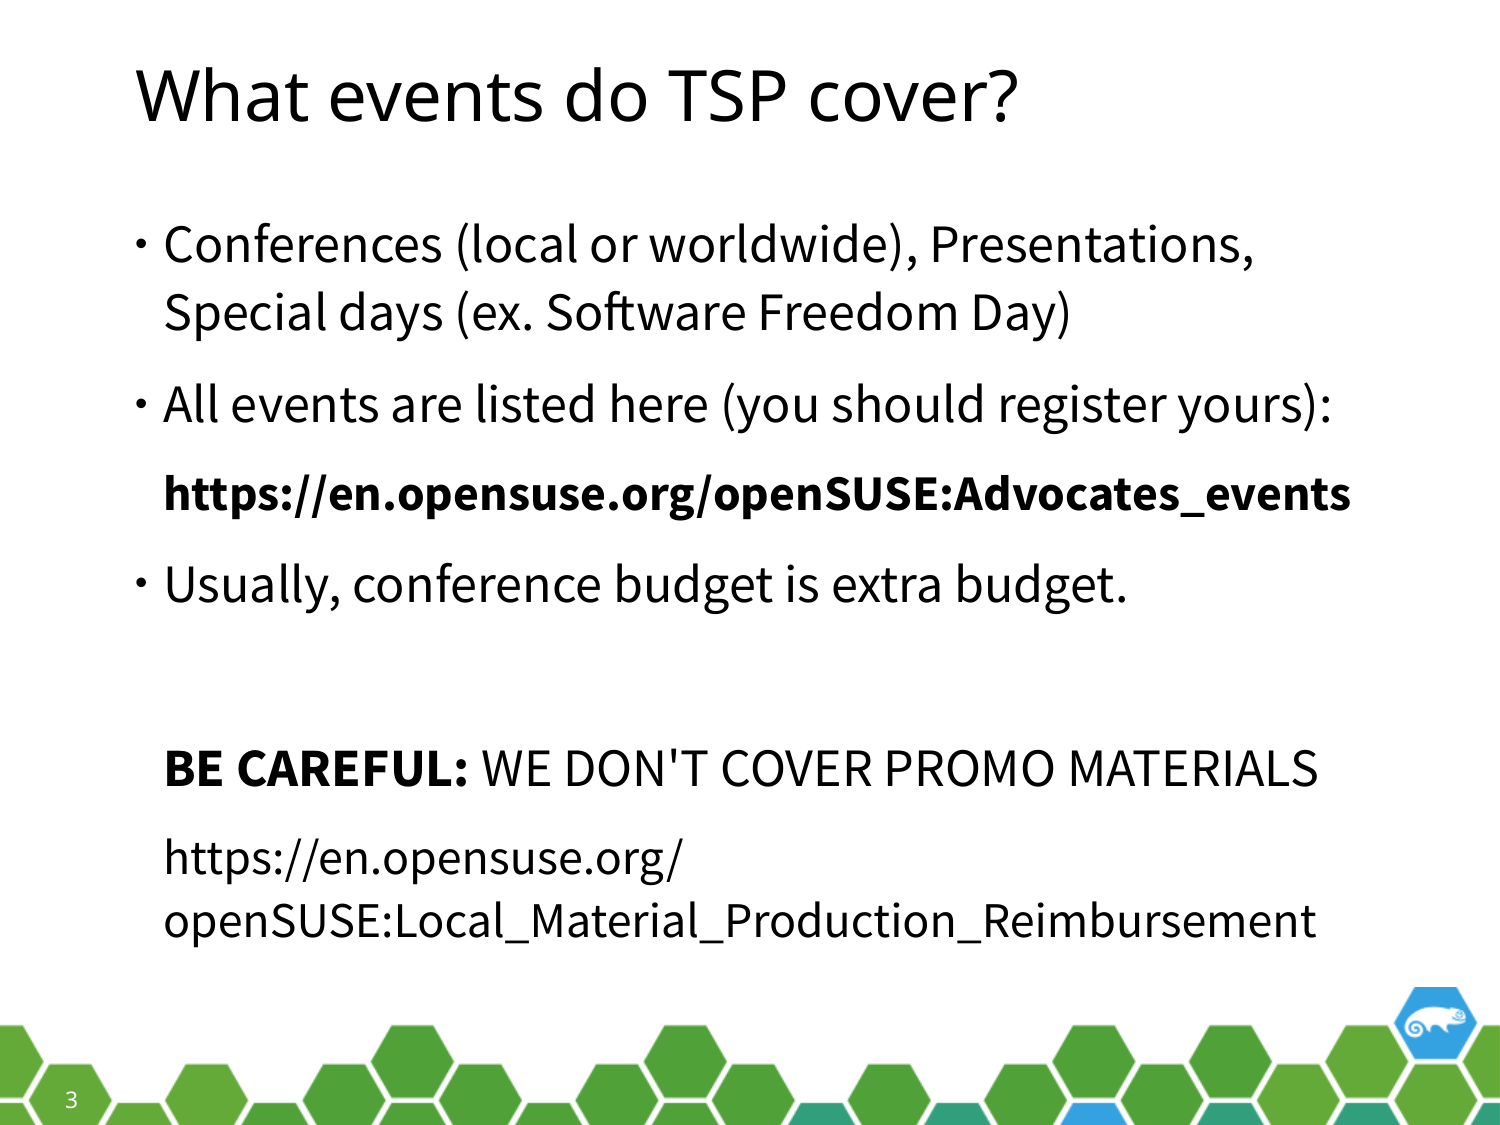

# What events do TSP cover?
Conferences (local or worldwide), Presentations, Special days (ex. Software Freedom Day)
All events are listed here (you should register yours):
https://en.opensuse.org/openSUSE:Advocates_events
Usually, conference budget is extra budget.
BE CAREFUL: WE DON'T COVER PROMO MATERIALS
https://en.opensuse.org/openSUSE:Local_Material_Production_Reimbursement